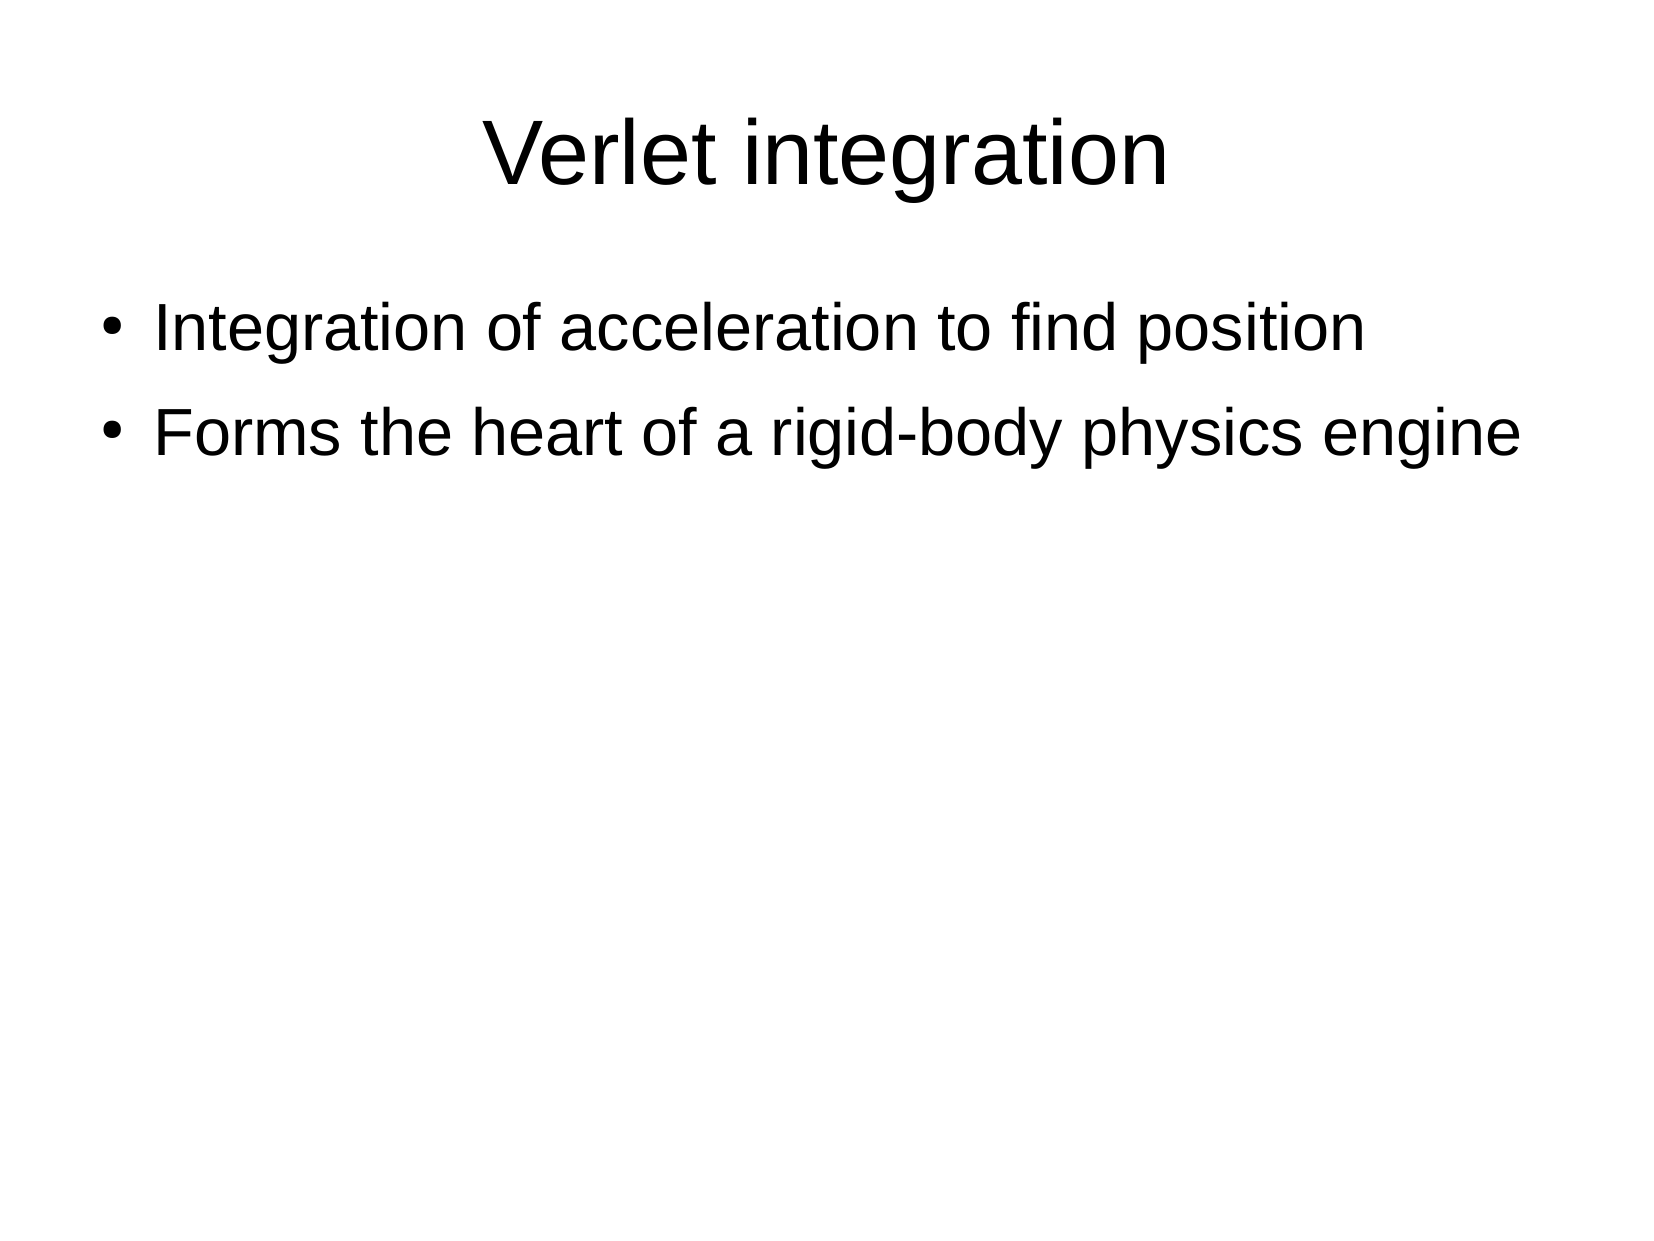

# Verlet integration
Integration of acceleration to find position
Forms the heart of a rigid-body physics engine